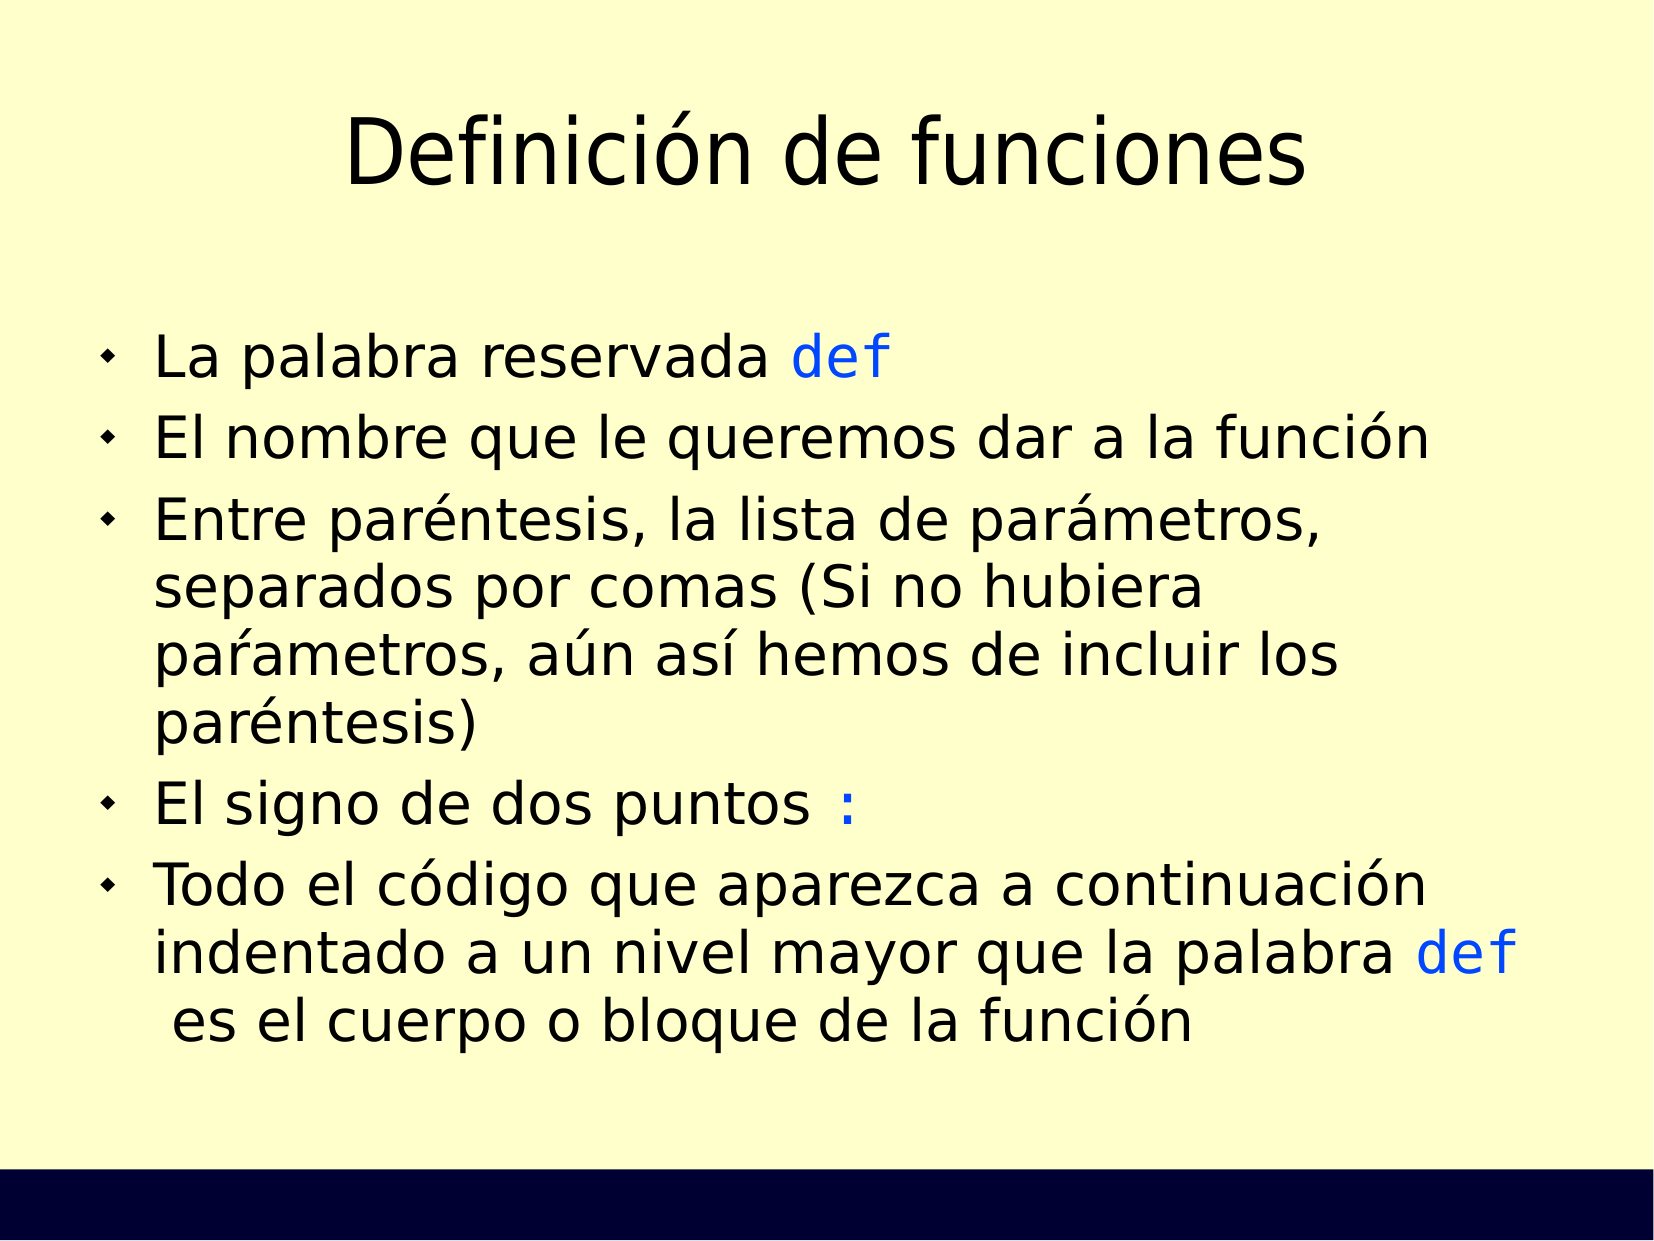

# Definición de funciones
La palabra reservada def
El nombre que le queremos dar a la función
Entre paréntesis, la lista de parámetros, separados por comas (Si no hubiera paŕametros, aún así hemos de incluir los paréntesis)
El signo de dos puntos :
Todo el código que aparezca a continuación indentado a un nivel mayor que la palabra def es el cuerpo o bloque de la función